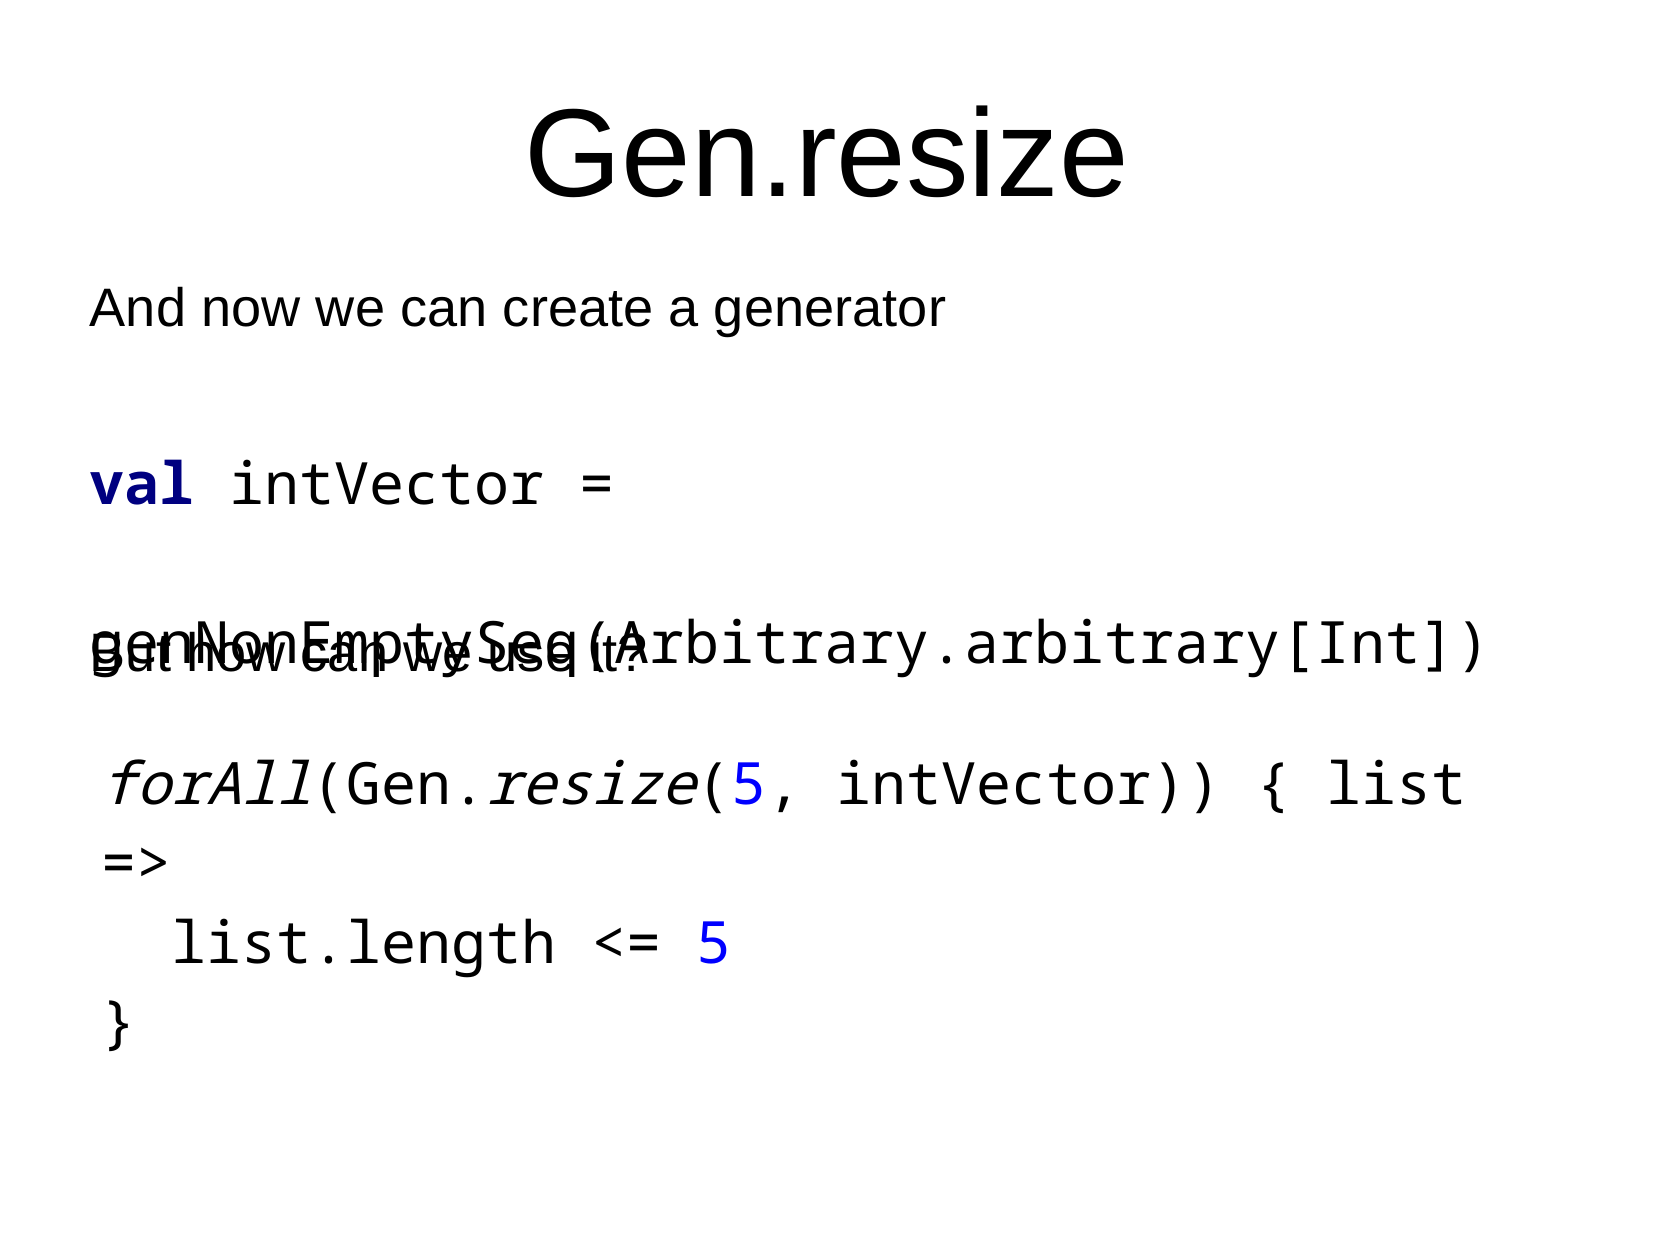

# Gen.resize
And now we can create a generator
val intVector =
 genNonEmptySeq(Arbitrary.arbitrary[Int])
But how can we use it?
forAll(Gen.resize(5, intVector)) { list =>
 list.length <= 5
}